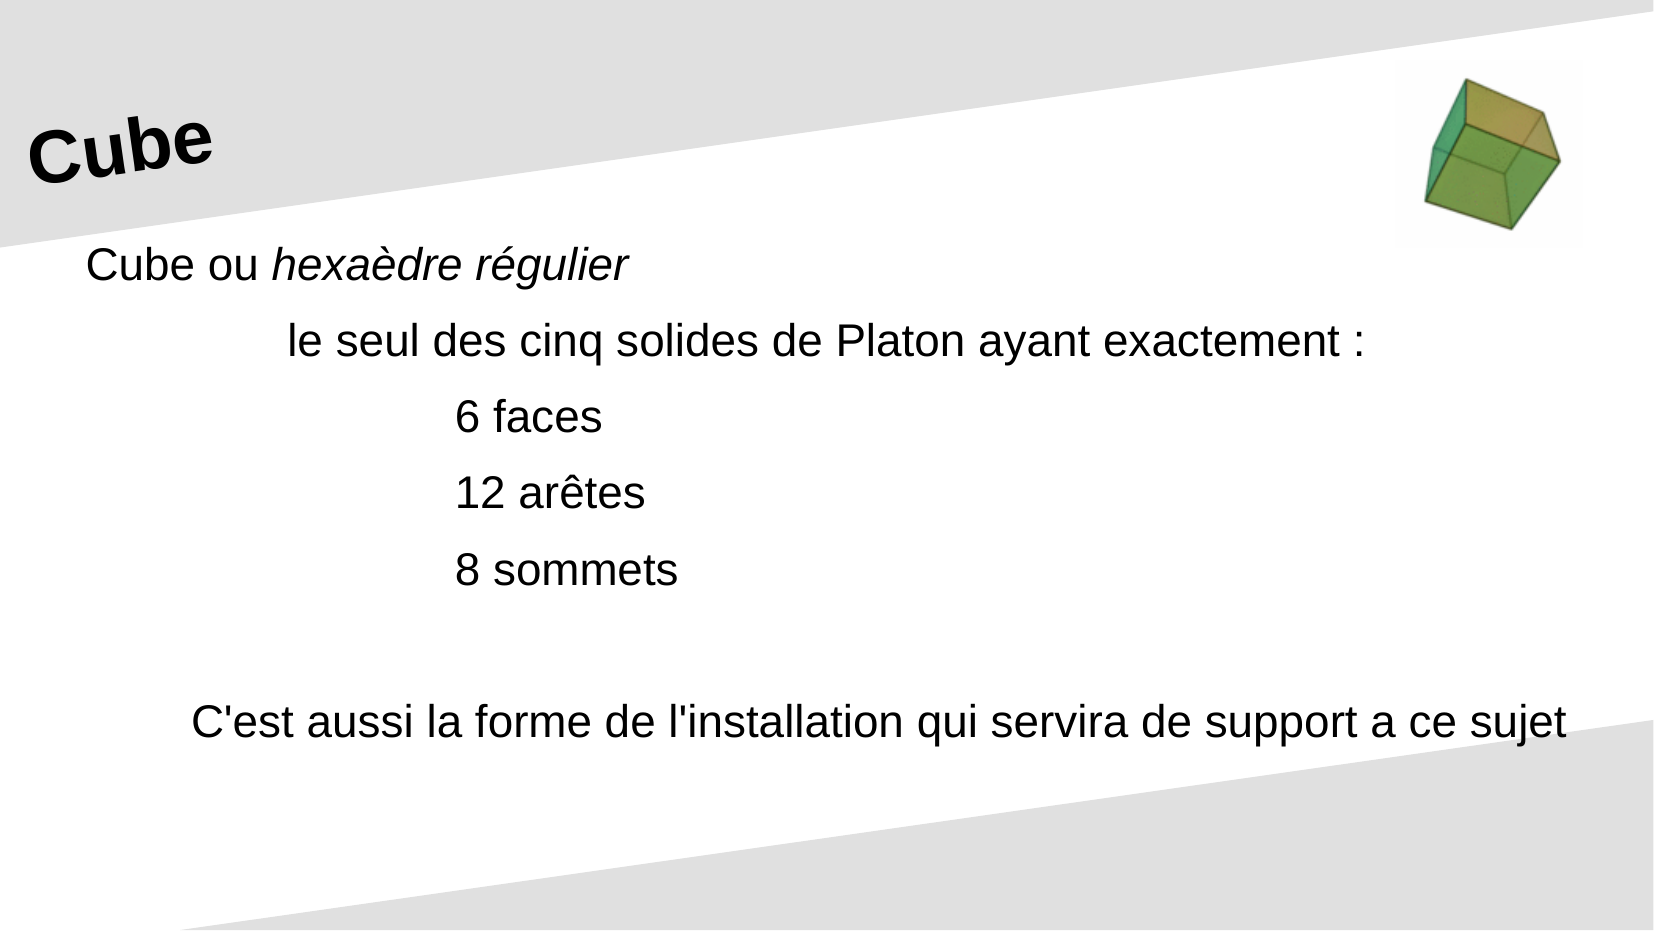

# Cube
Cube ou hexaèdre régulier
le seul des cinq solides de Platon ayant exactement :
					6 faces
					12 arêtes
					8 sommets
C'est aussi la forme de l'installation qui servira de support a ce sujet
, mais version Hackerspace Au Mans
Cube ou hexaèdre régulier, le seul des cinq solides de Platon, ayant exactement 6 faces, 12 arêtes et 8 sommets et c'est la forme de l'installation qui servira de support a ce sujet